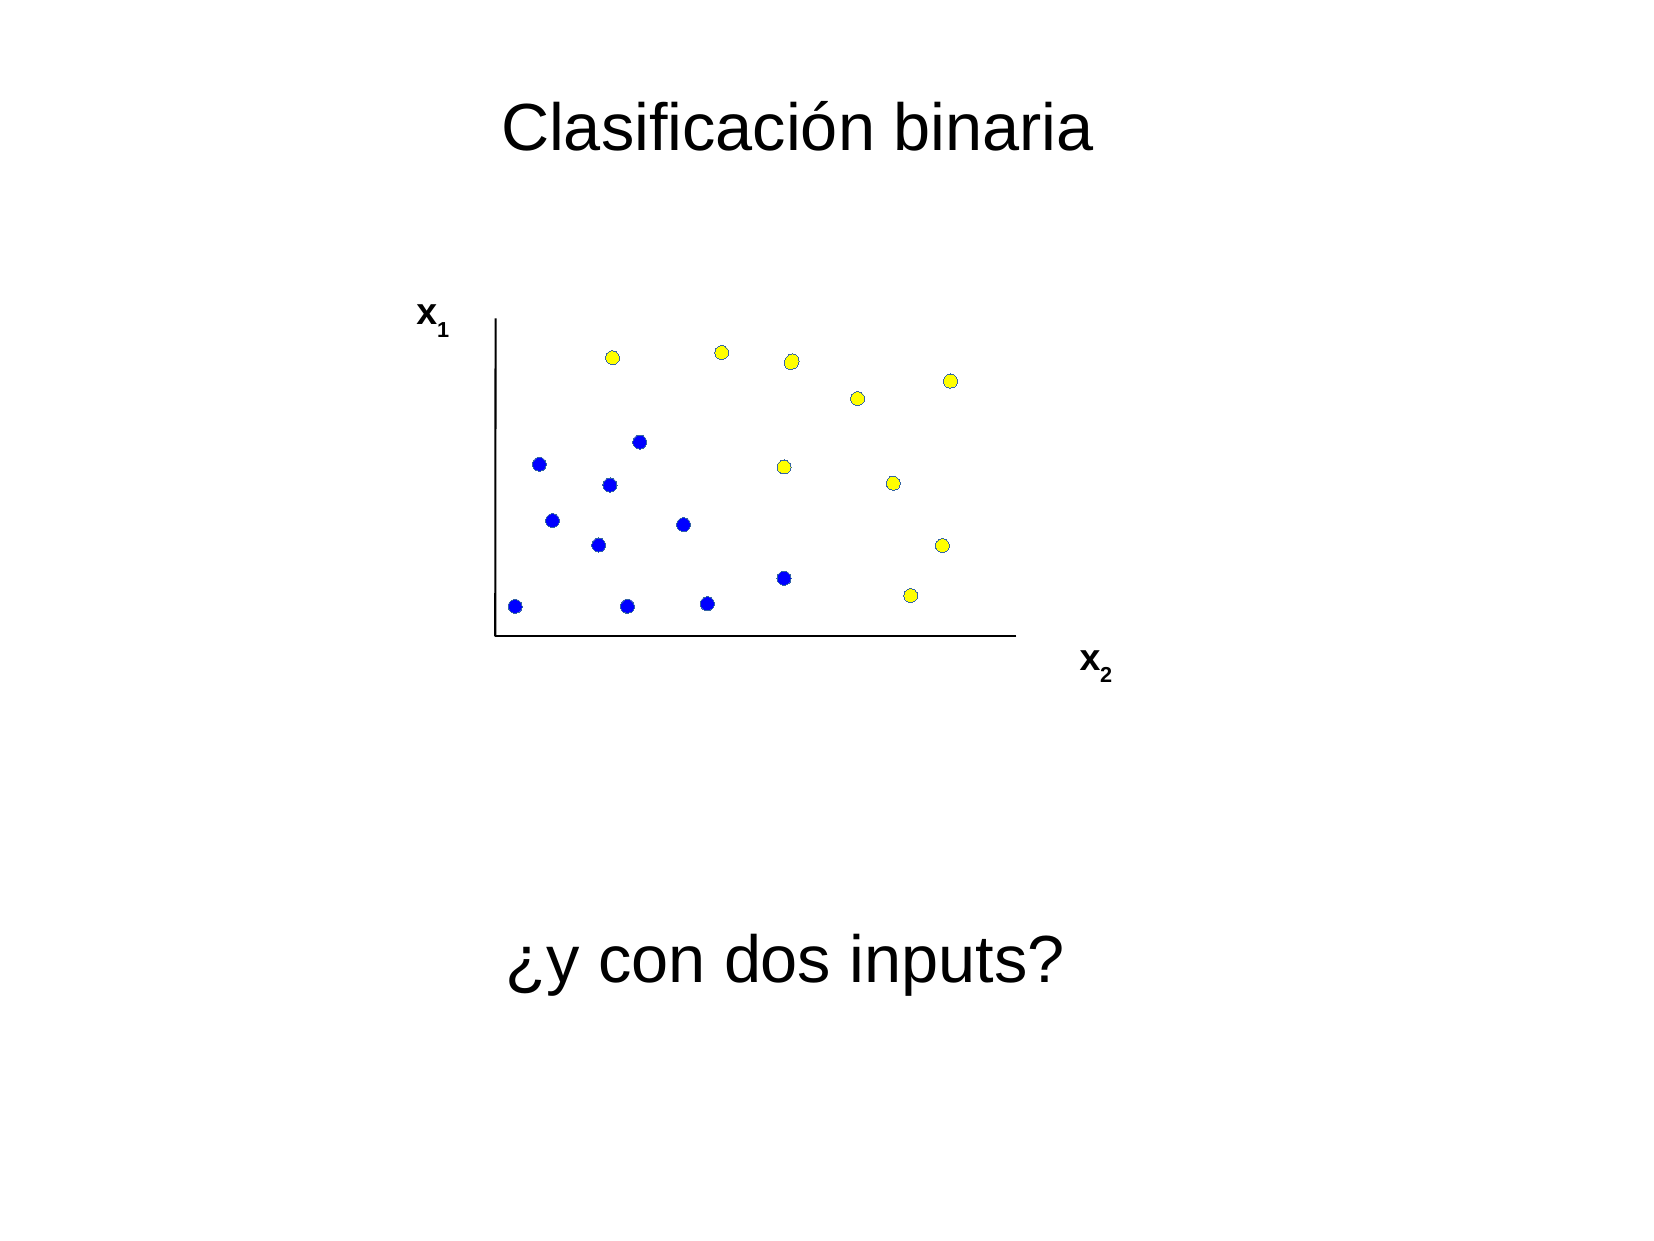

# Clasificación binaria
x1
x2
¿y con dos inputs?